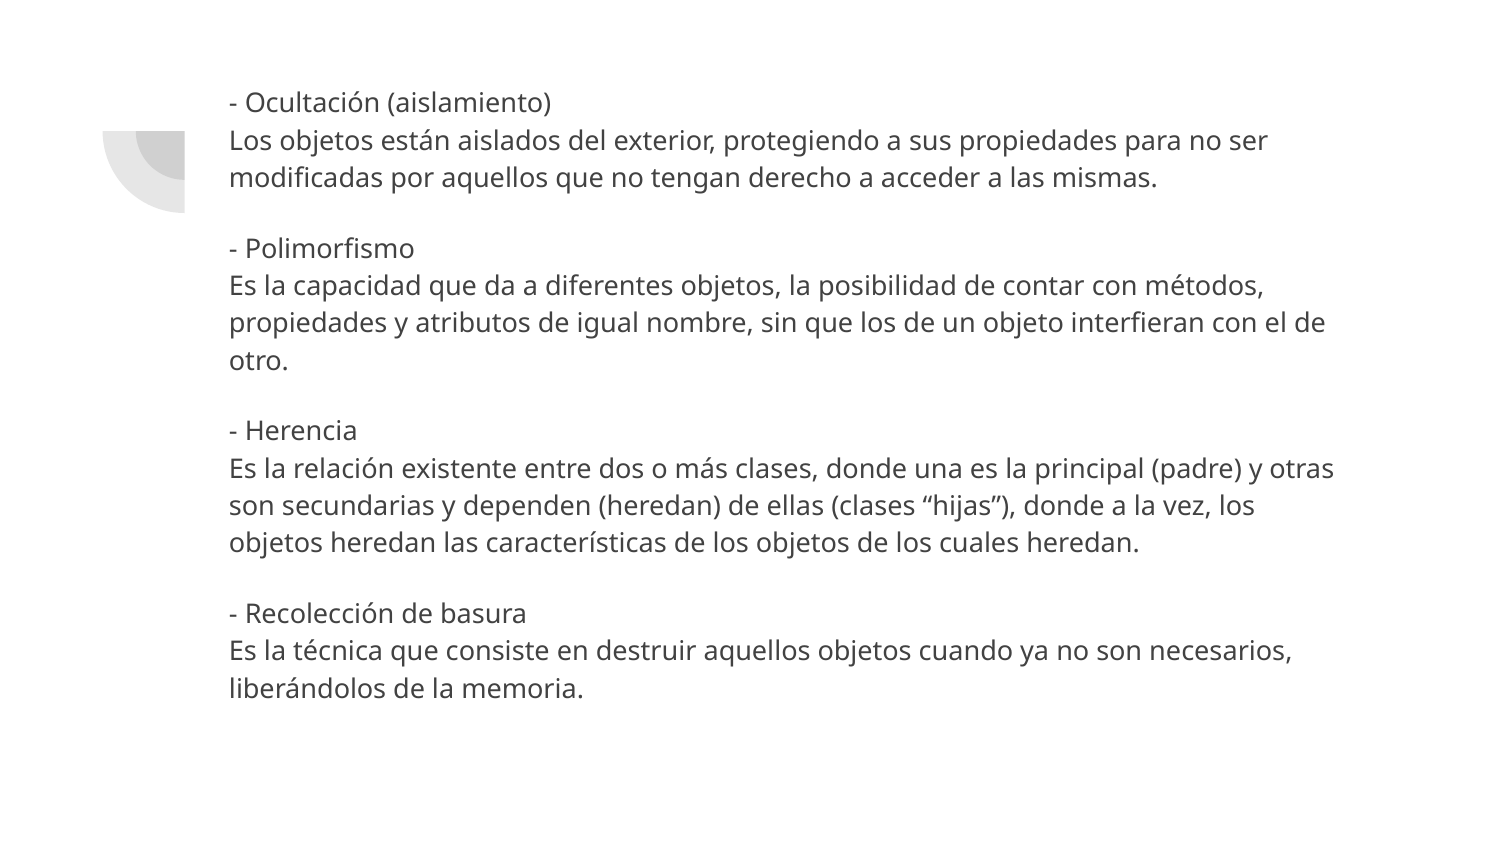

# - Ocultación (aislamiento) Los objetos están aislados del exterior, protegiendo a sus propiedades para no ser modificadas por aquellos que no tengan derecho a acceder a las mismas.
- Polimorfismo
Es la capacidad que da a diferentes objetos, la posibilidad de contar con métodos, propiedades y atributos de igual nombre, sin que los de un objeto interfieran con el de otro.
- Herencia
Es la relación existente entre dos o más clases, donde una es la principal (padre) y otras son secundarias y dependen (heredan) de ellas (clases “hijas”), donde a la vez, los objetos heredan las características de los objetos de los cuales heredan.
- Recolección de basura
Es la técnica que consiste en destruir aquellos objetos cuando ya no son necesarios, liberándolos de la memoria.